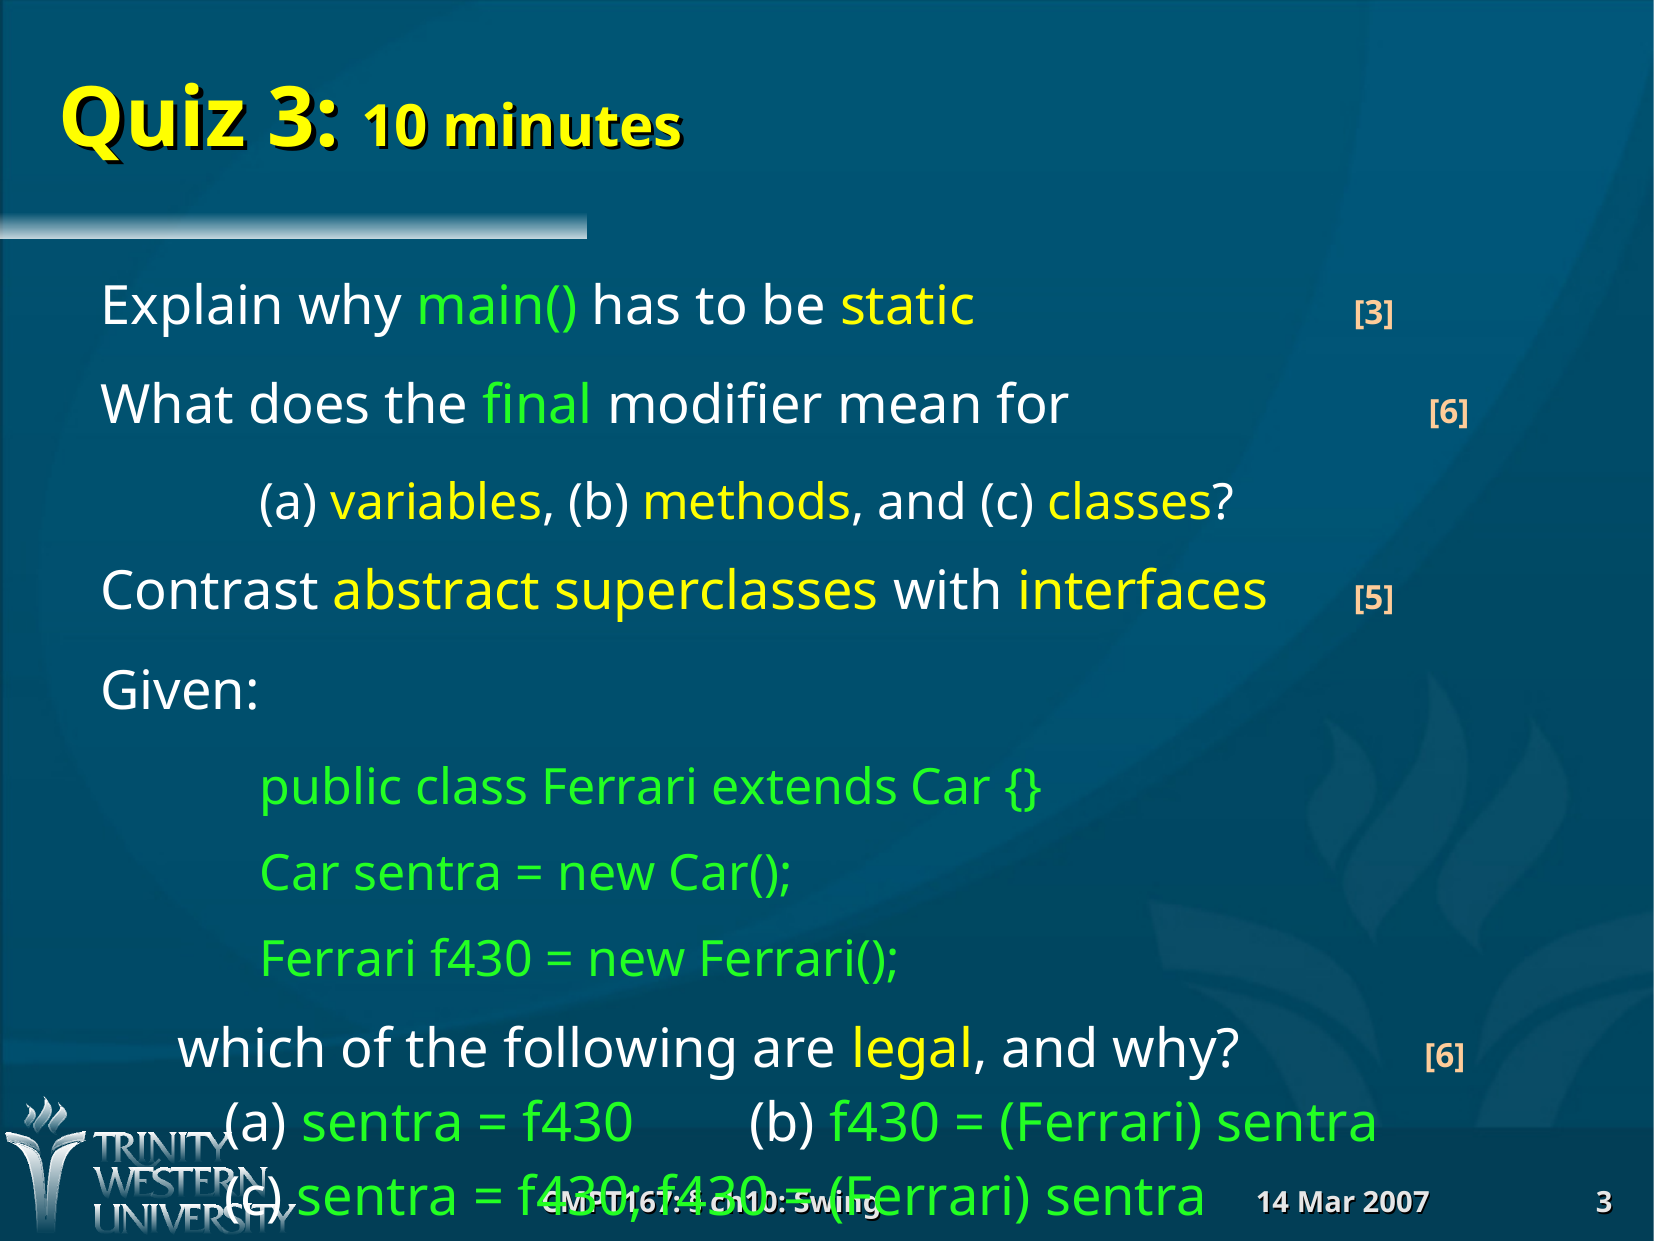

# Quiz 3: 10 minutes
Explain why main() has to be static						[3]
What does the final modifier mean for					[6]
(a) variables, (b) methods, and (c) classes?
Contrast abstract superclasses with interfaces		[5]
Given:
public class Ferrari extends Car {}
Car sentra = new Car();
Ferrari f430 = new Ferrari();
which of the following are legal, and why?			[6]
(a) sentra = f430		(b) f430 = (Ferrari) sentra
(c) sentra = f430; f430 = (Ferrari) sentra
CMPT167: § ch10: Swing
14 Mar 2007
3